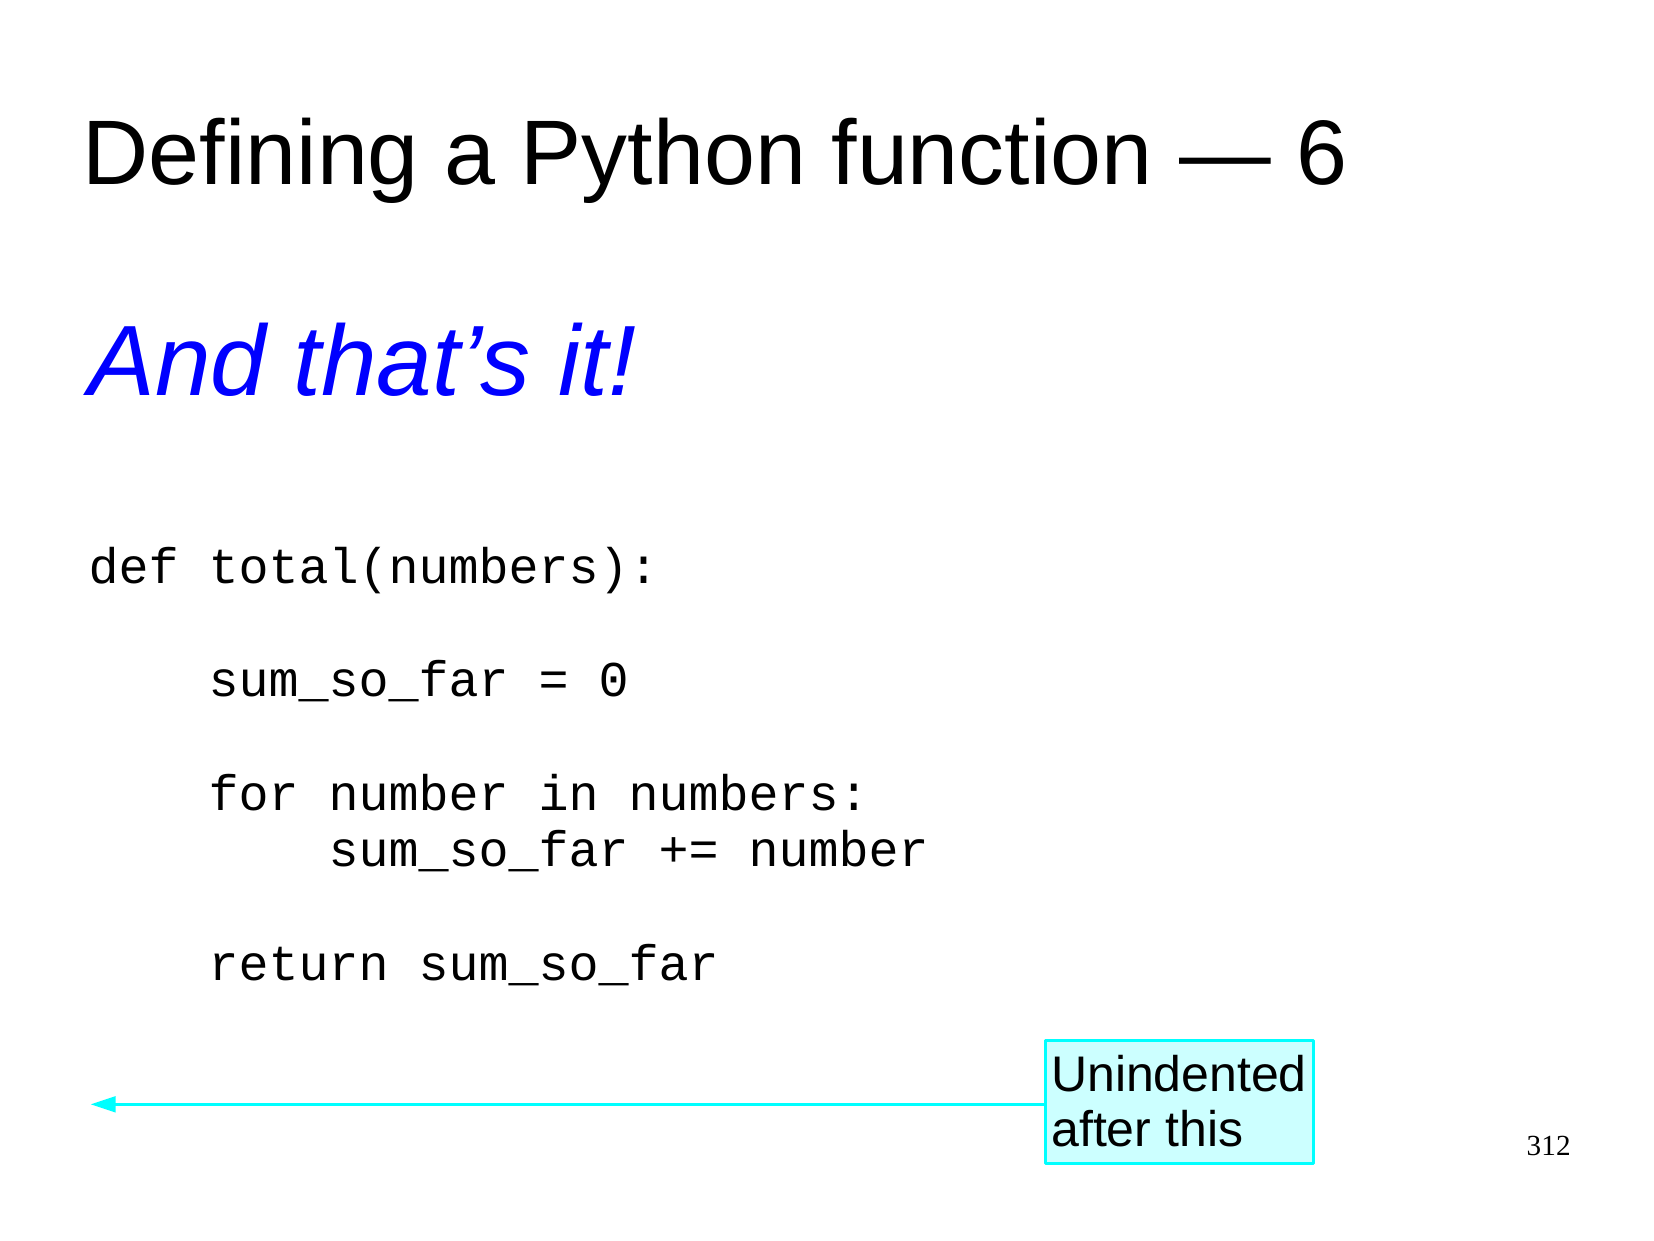

# Defining a Python function ― 6
And that’s it!
def total(numbers):
 sum_so_far = 0
 for number in numbers:
 sum_so_far += number
 return sum_so_far
Unindented
after this
312